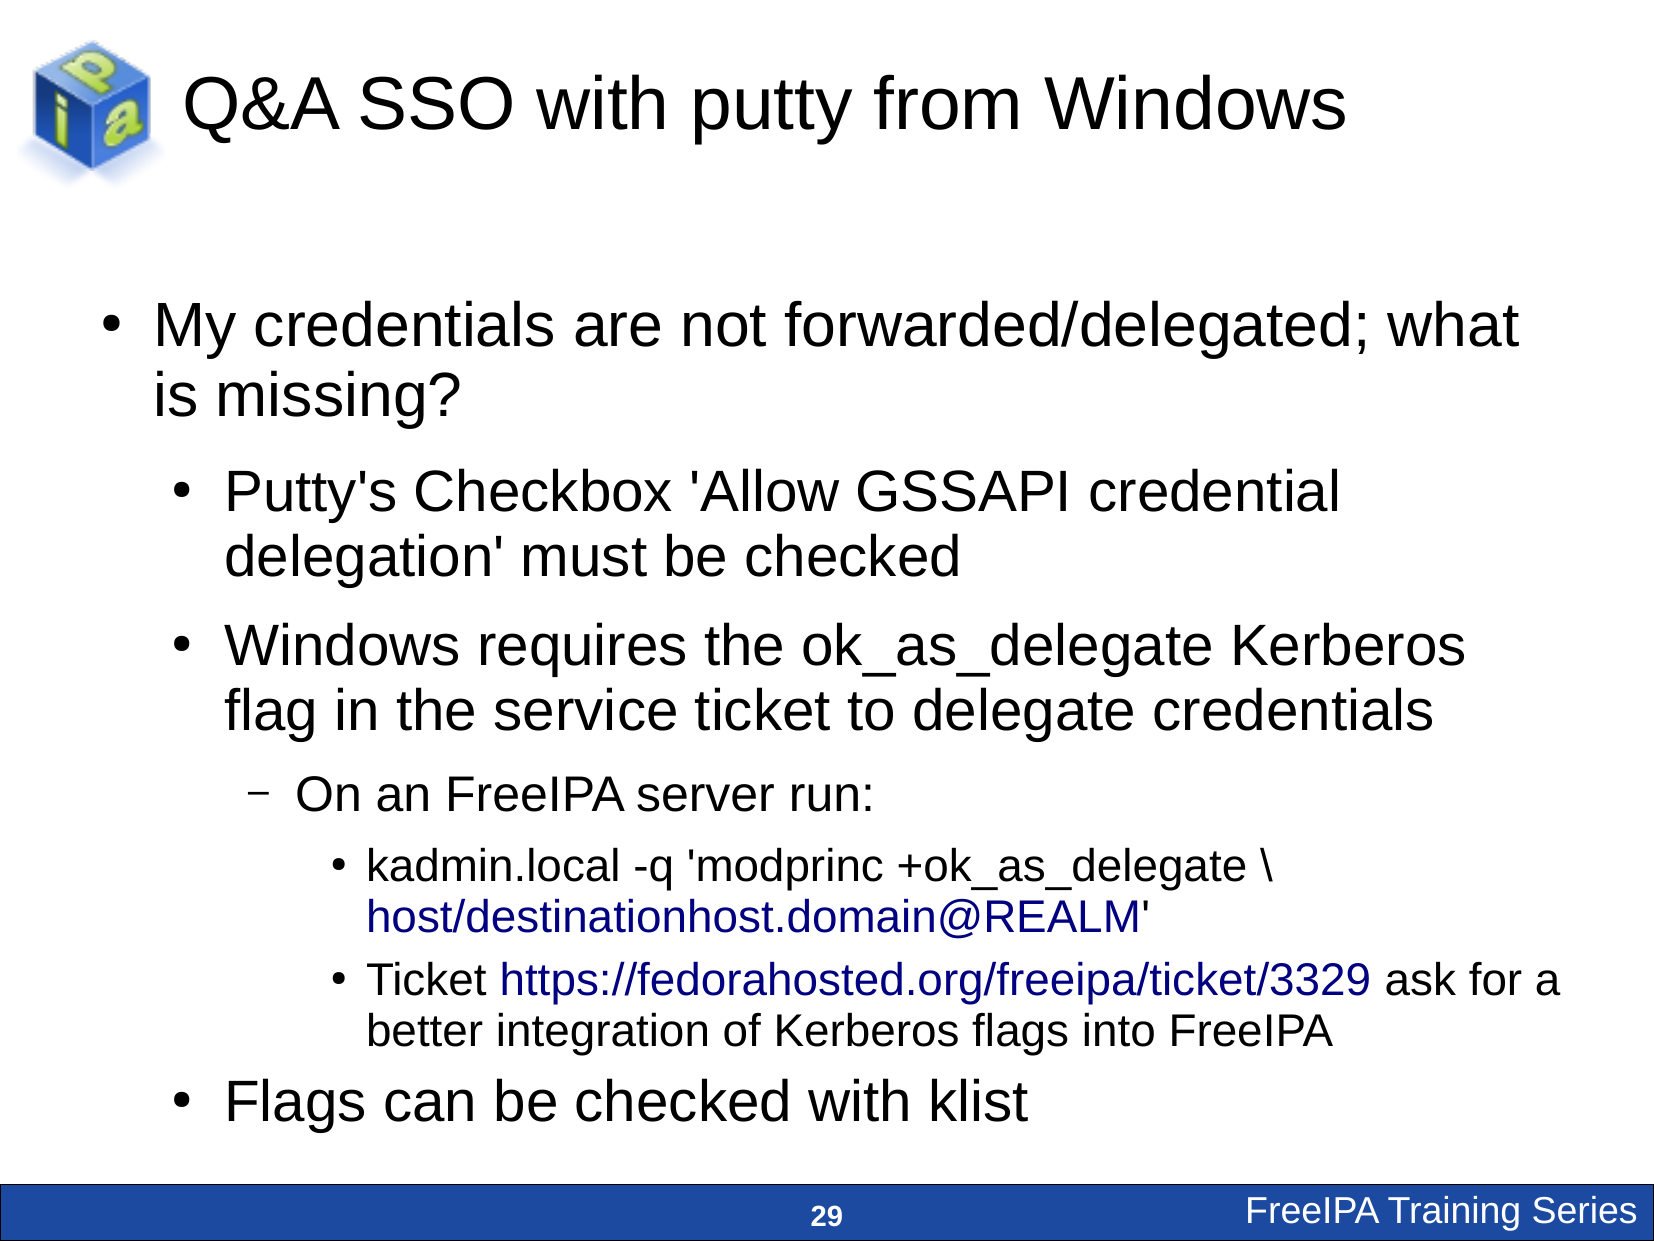

# Q&A SSO with putty from Windows
My credentials are not forwarded/delegated; what is missing?
Putty's Checkbox 'Allow GSSAPI credential delegation' must be checked
Windows requires the ok_as_delegate Kerberos flag in the service ticket to delegate credentials
On an FreeIPA server run:
kadmin.local -q 'modprinc +ok_as_delegate \host/destinationhost.domain@REALM'
Ticket https://fedorahosted.org/freeipa/ticket/3329 ask for a better integration of Kerberos flags into FreeIPA
Flags can be checked with klist
29